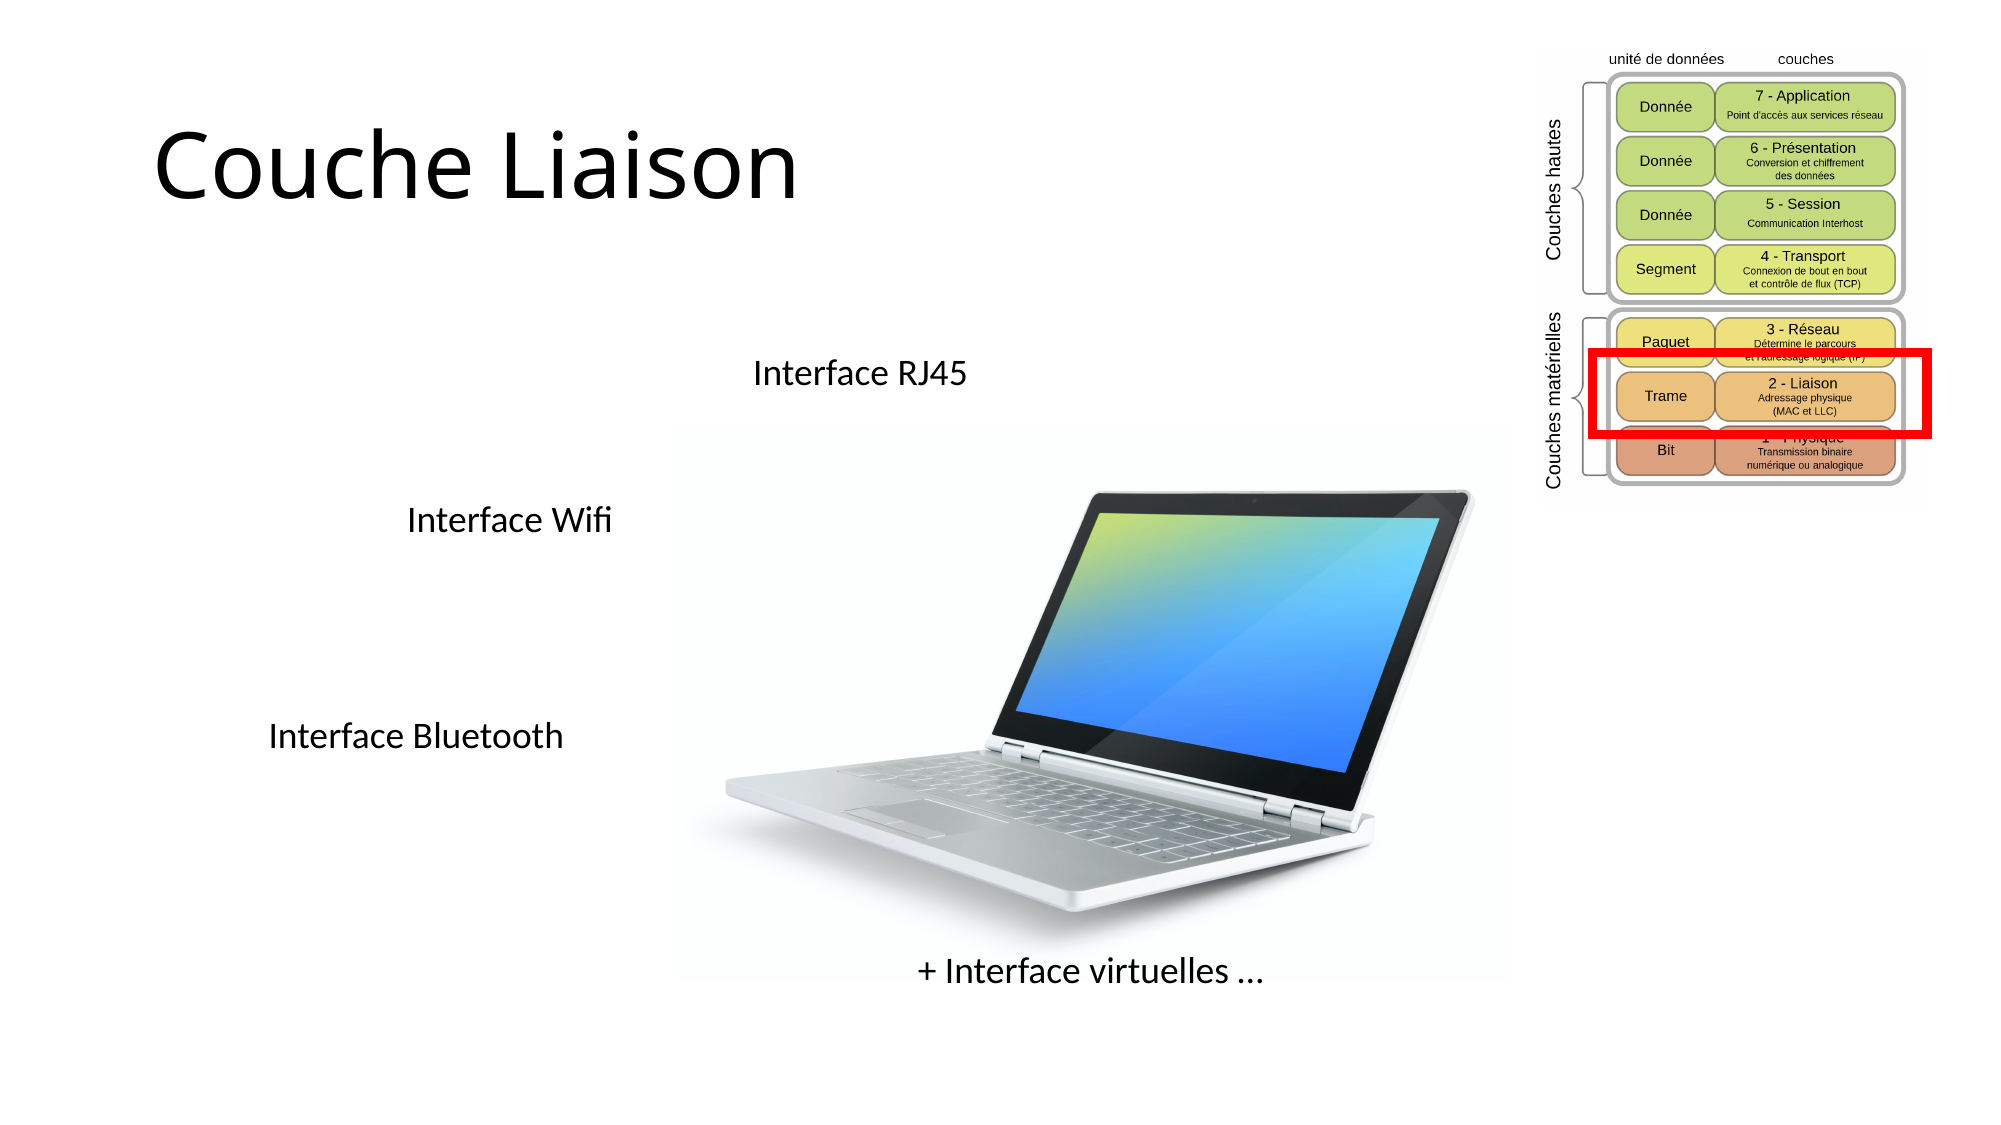

# Couche Liaison
Interface RJ45
Interface Wifi
Interface Bluetooth
+ Interface virtuelles …